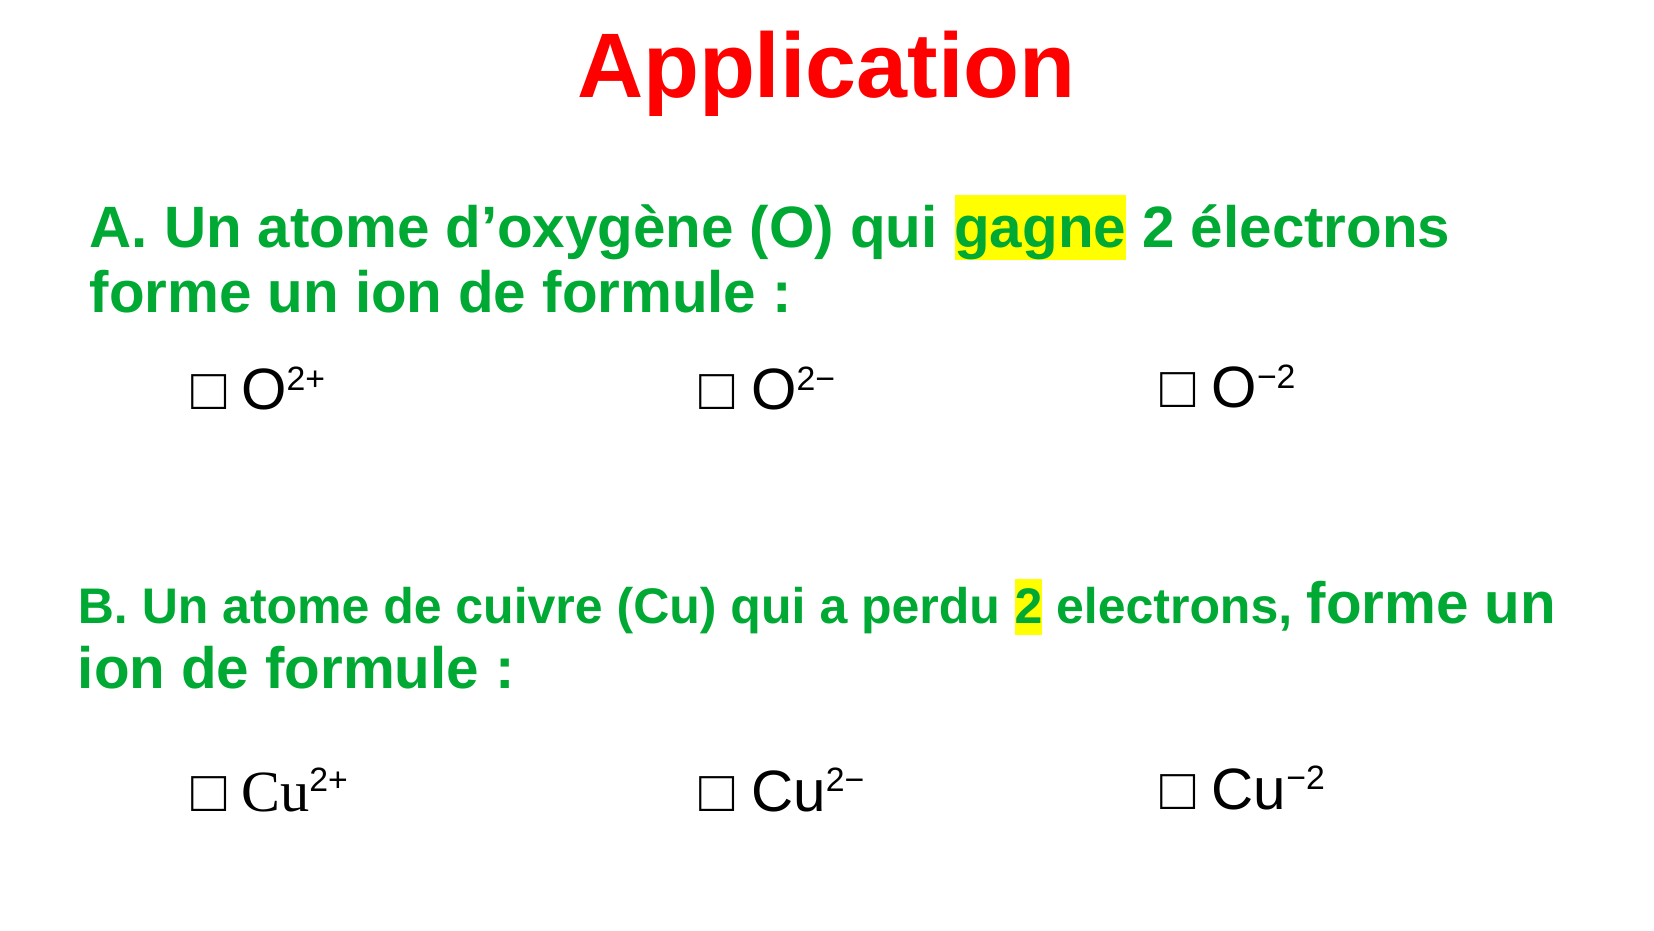

# Application
A. Un atome d’oxygène (O) qui gagne 2 électrons forme un ion de formule :
□ O−2
□ O2+
□ O2−
B. Un atome de cuivre (Cu) qui a perdu 2 electrons, forme un ion de formule :
□ Cu−2
□ Cu2+
□ Cu2−